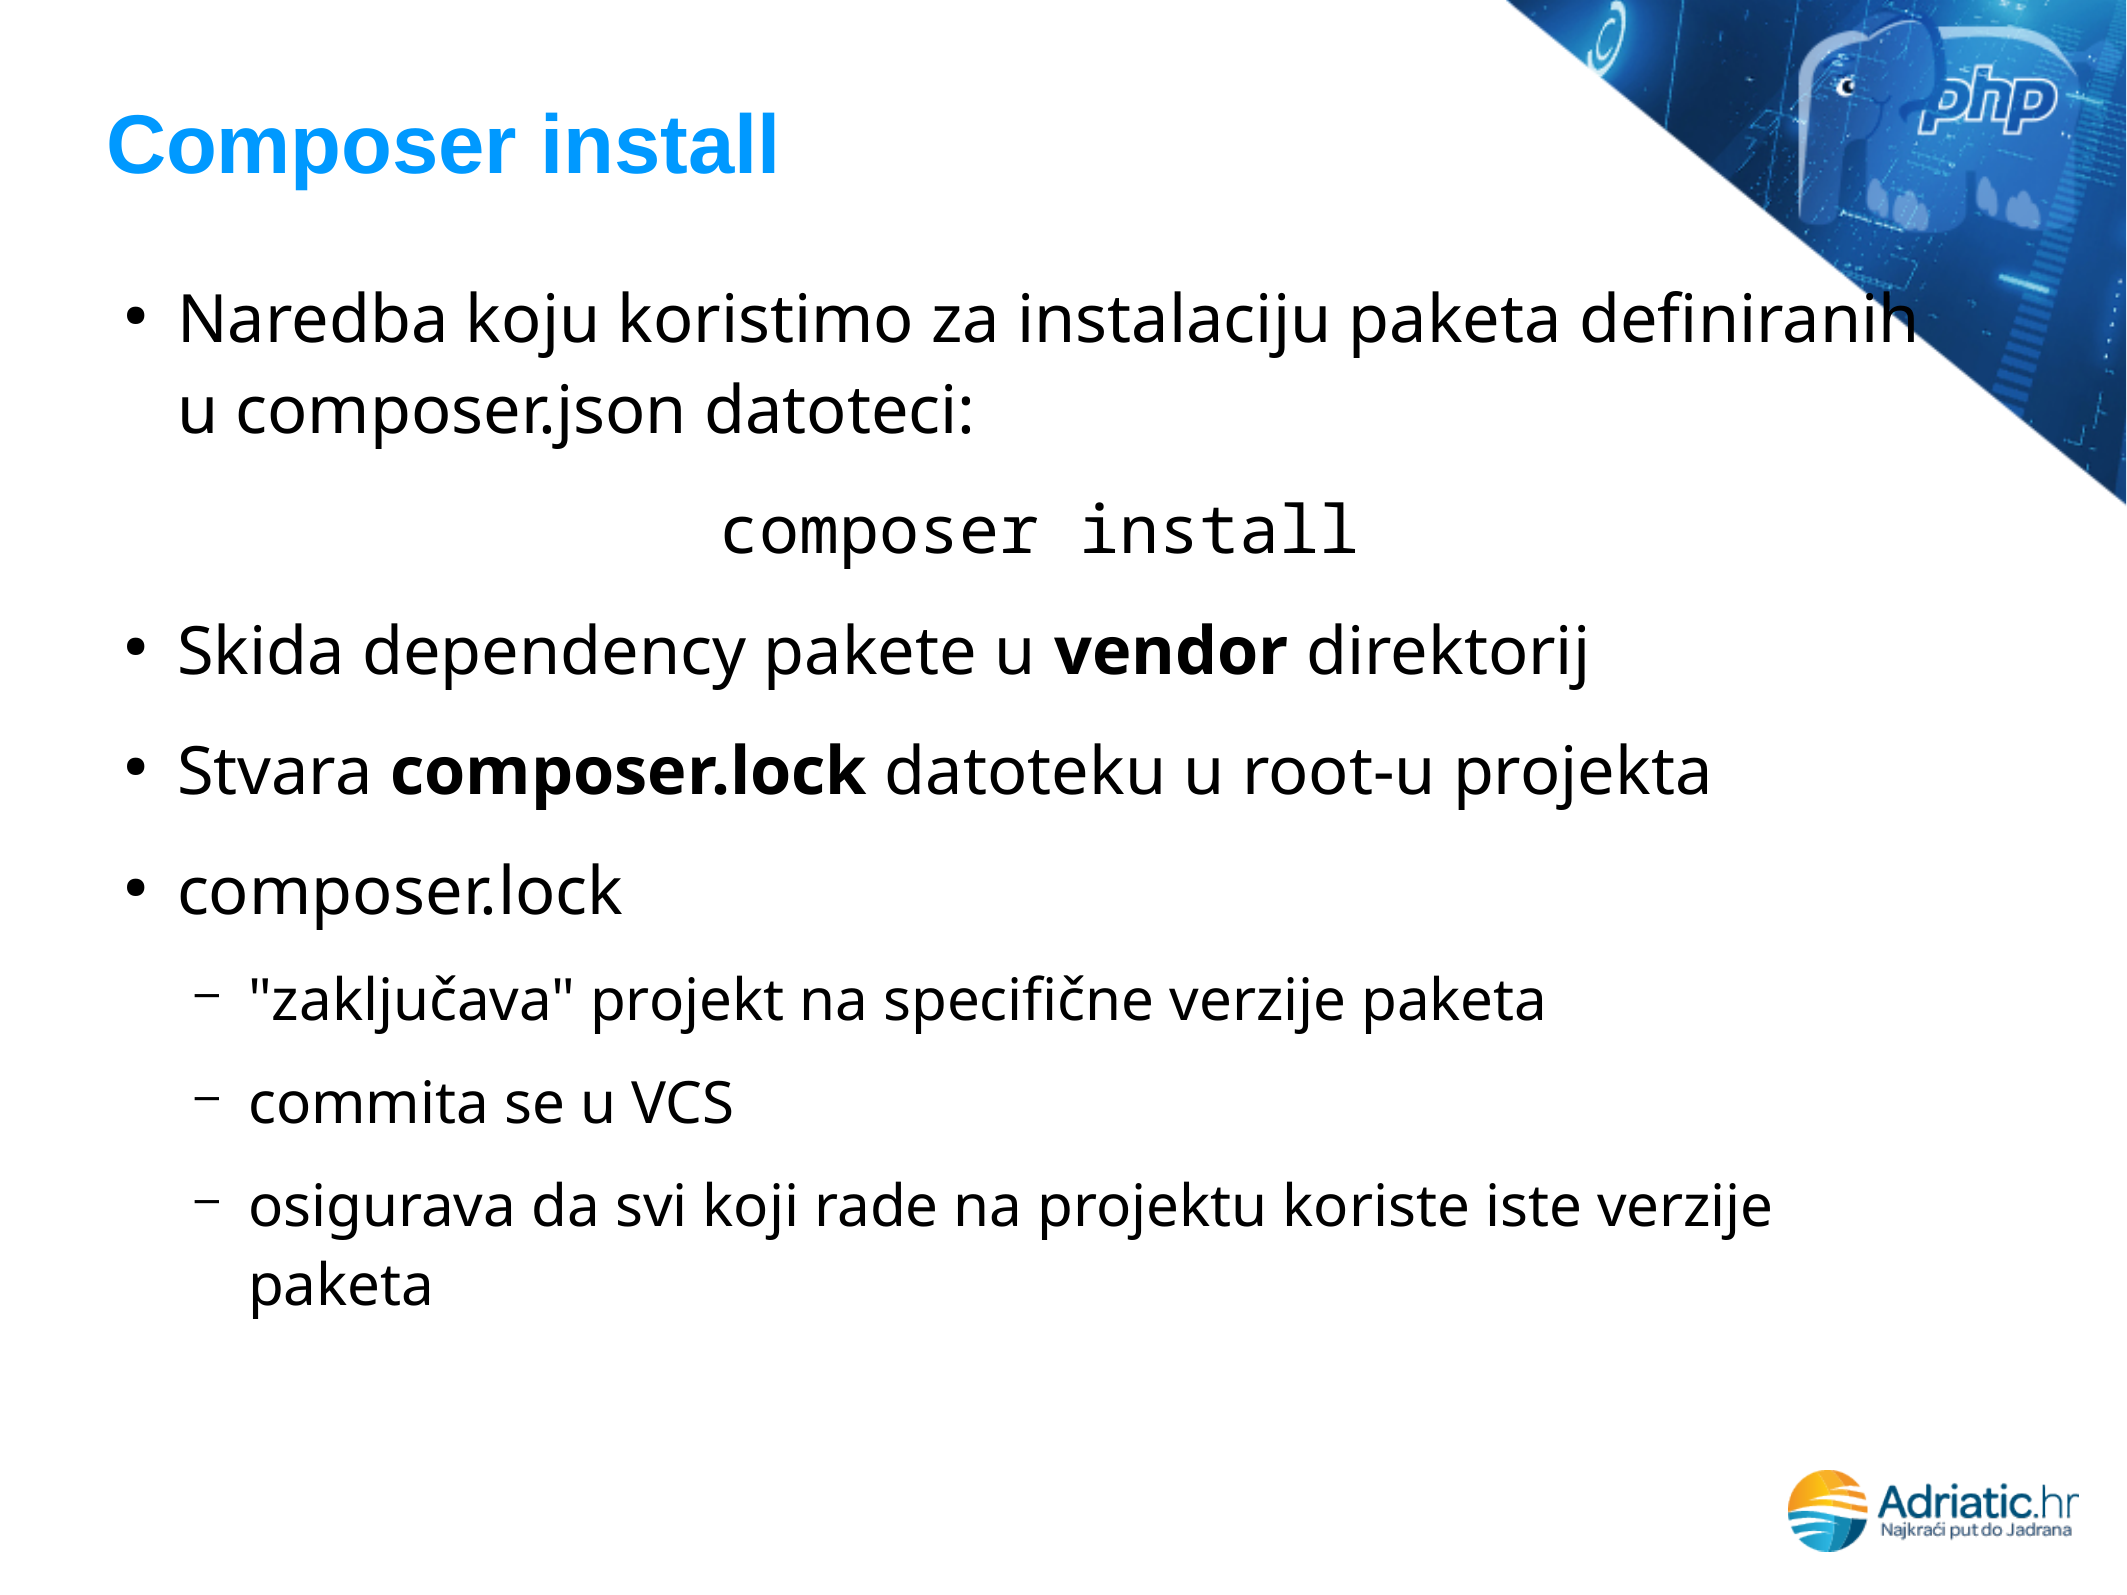

# Composer install
Naredba koju koristimo za instalaciju paketa definiranih u composer.json datoteci:
composer install
Skida dependency pakete u vendor direktorij
Stvara composer.lock datoteku u root-u projekta
composer.lock
"zaključava" projekt na specifične verzije paketa
commita se u VCS
osigurava da svi koji rade na projektu koriste iste verzije paketa